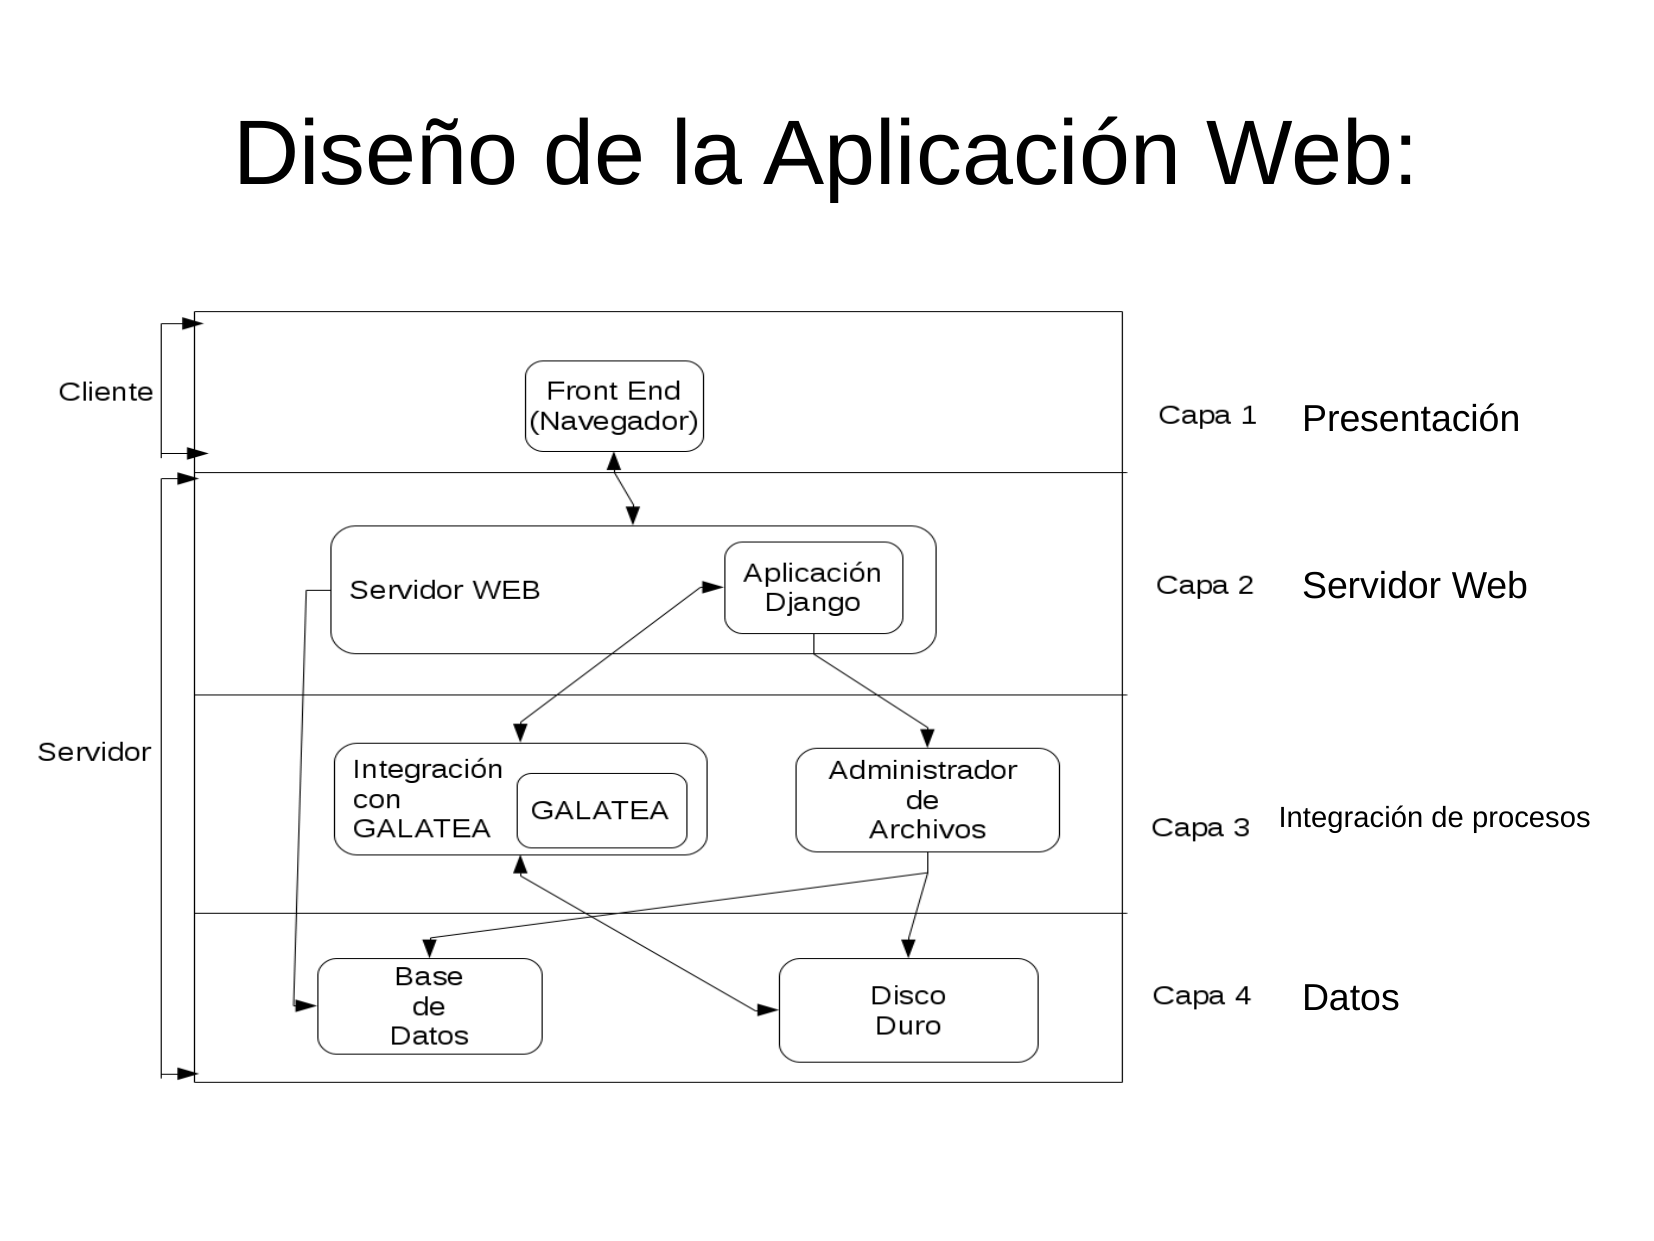

# Diseño de la Aplicación Web:
Presentación
Servidor Web
Integración de procesos
Datos